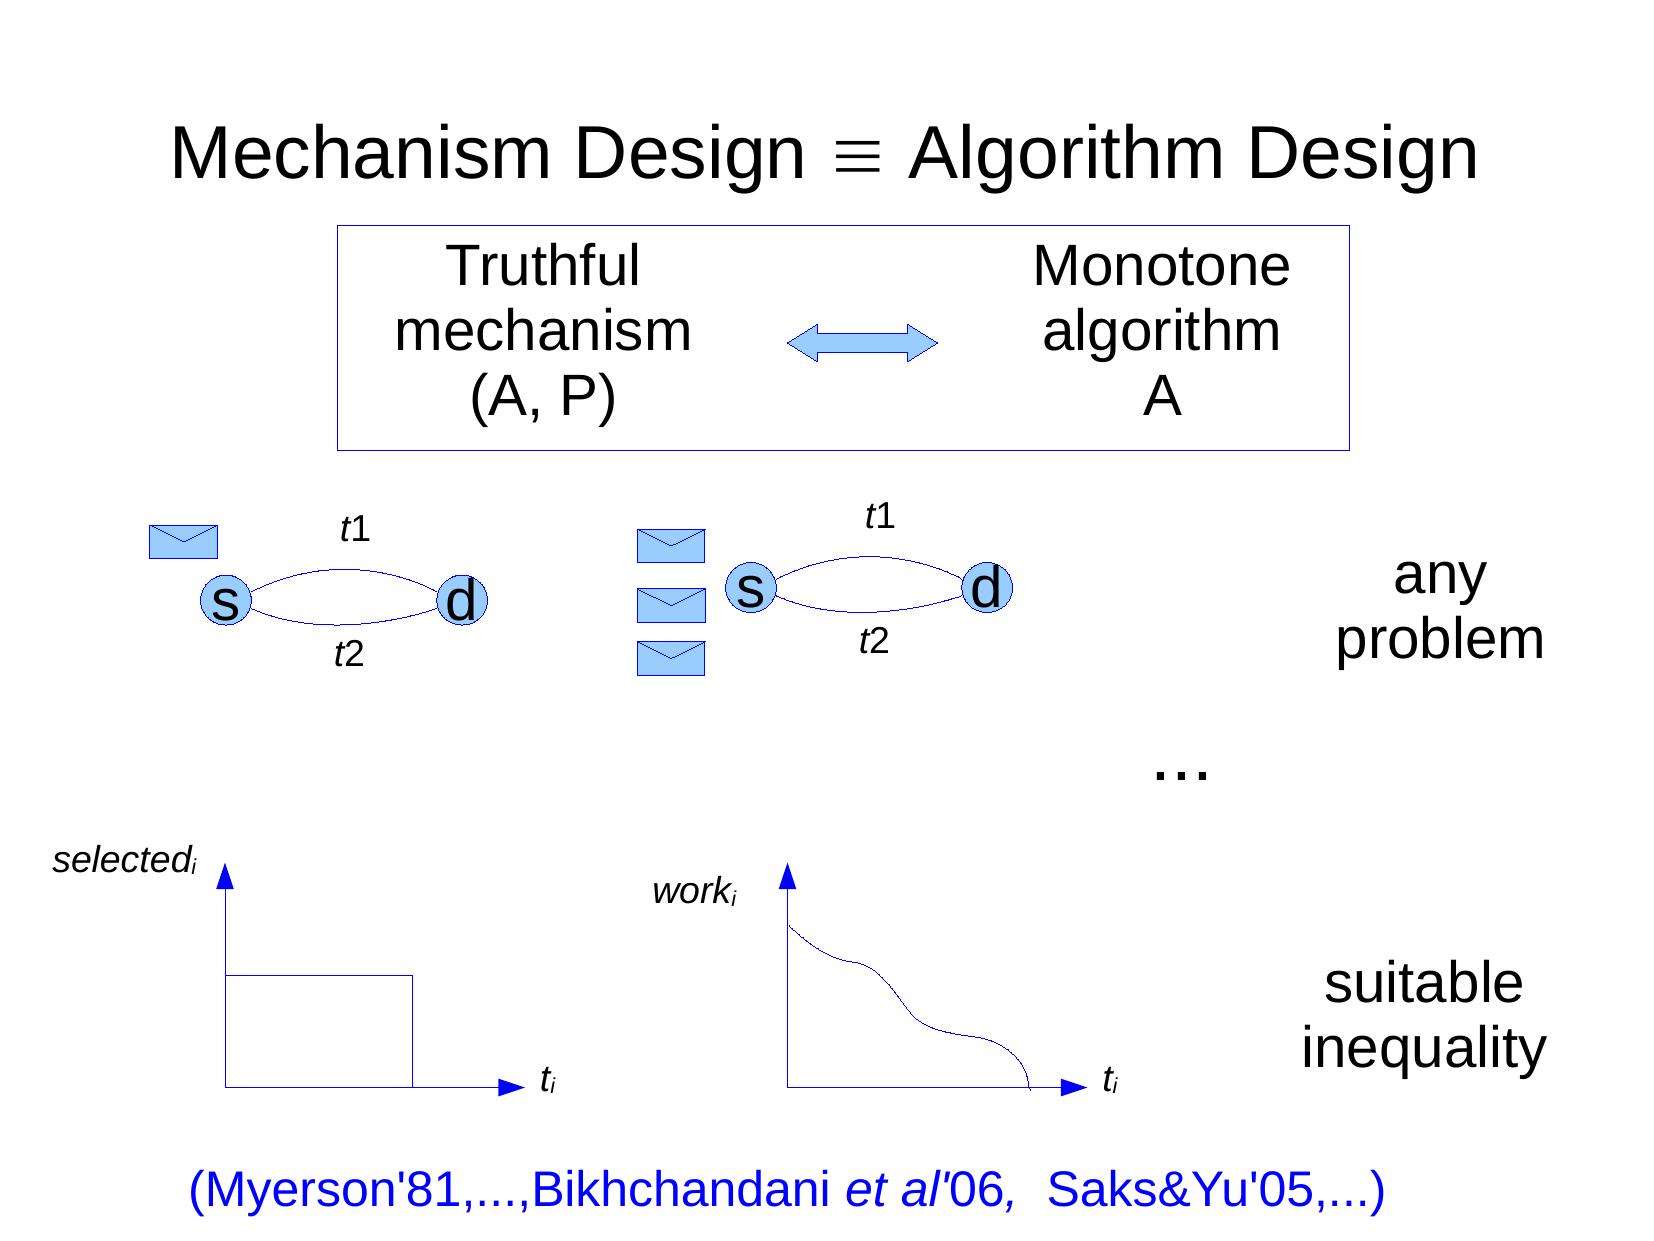

# Mechanism Design ≡ Algorithm Design
Truthful
mechanism
(A, P)
Monotone
algorithm
A
(Myerson'81,...,Bikhchandani et al'06, Saks&Yu'05,...)
t1
s
d
t2
worki
ti
t1
s
d
t2
selectedi
ti
any
problem
...
suitable
inequality